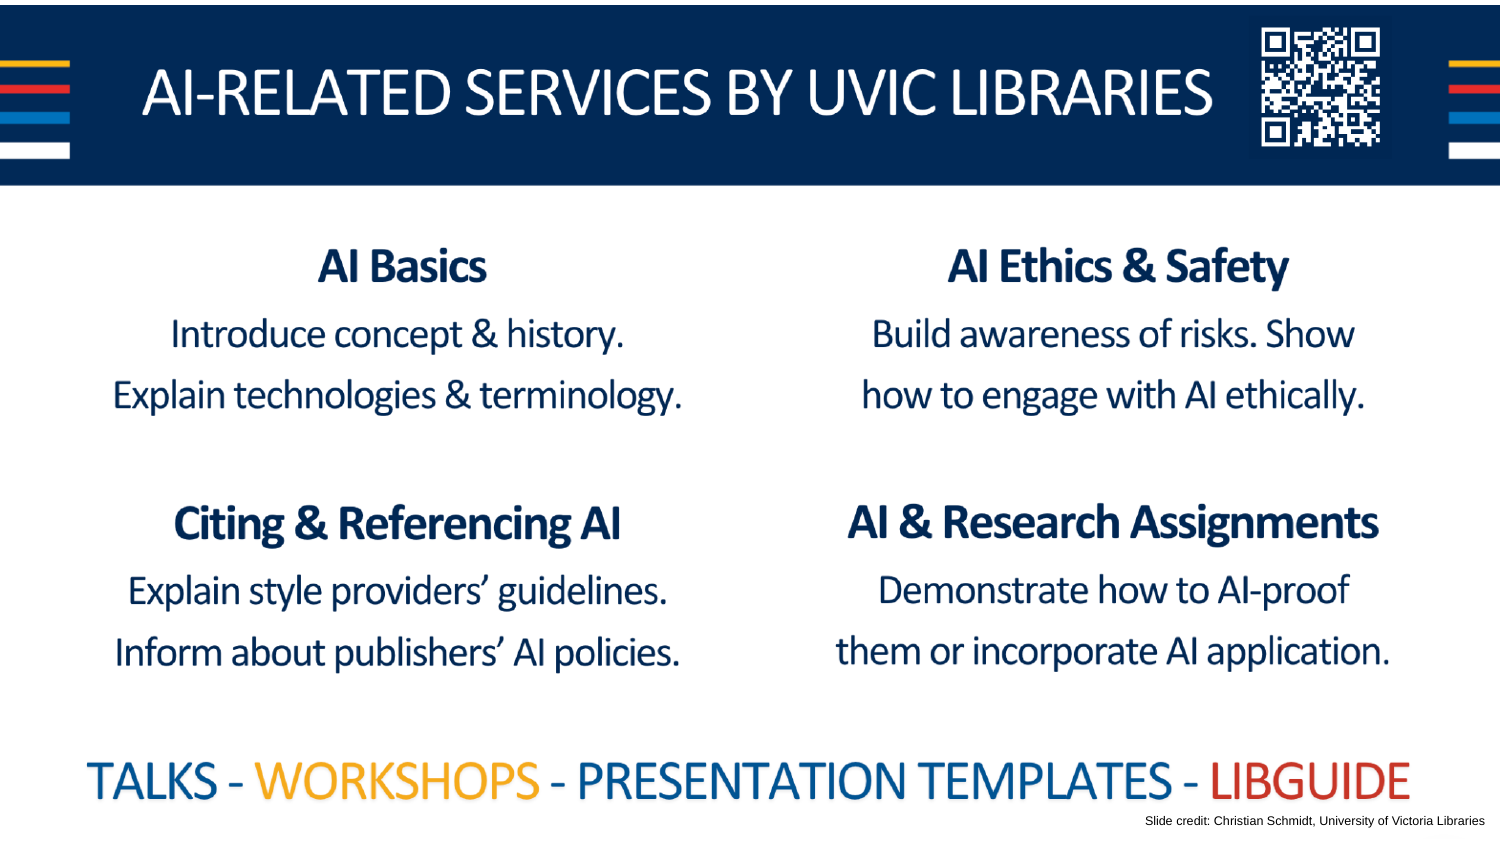

#
Slide credit: Christian Schmidt, University of Victoria Libraries